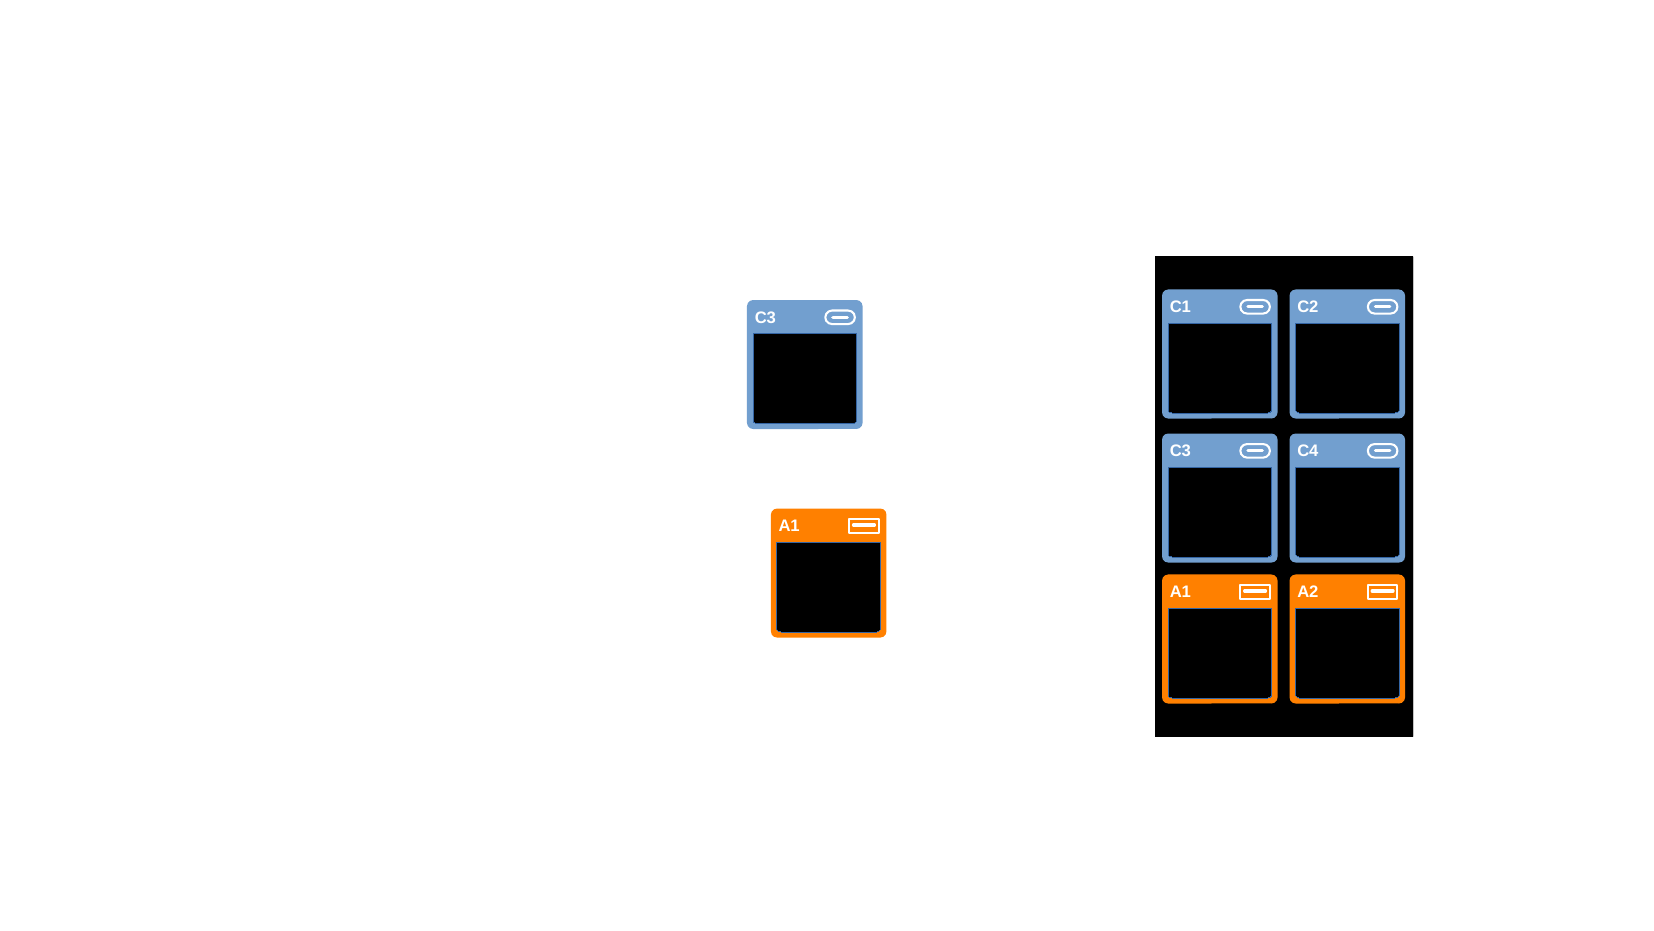

C1
C2
C1
C2
C3
C3
C4
C3
C4
A1
A1
A2
A2